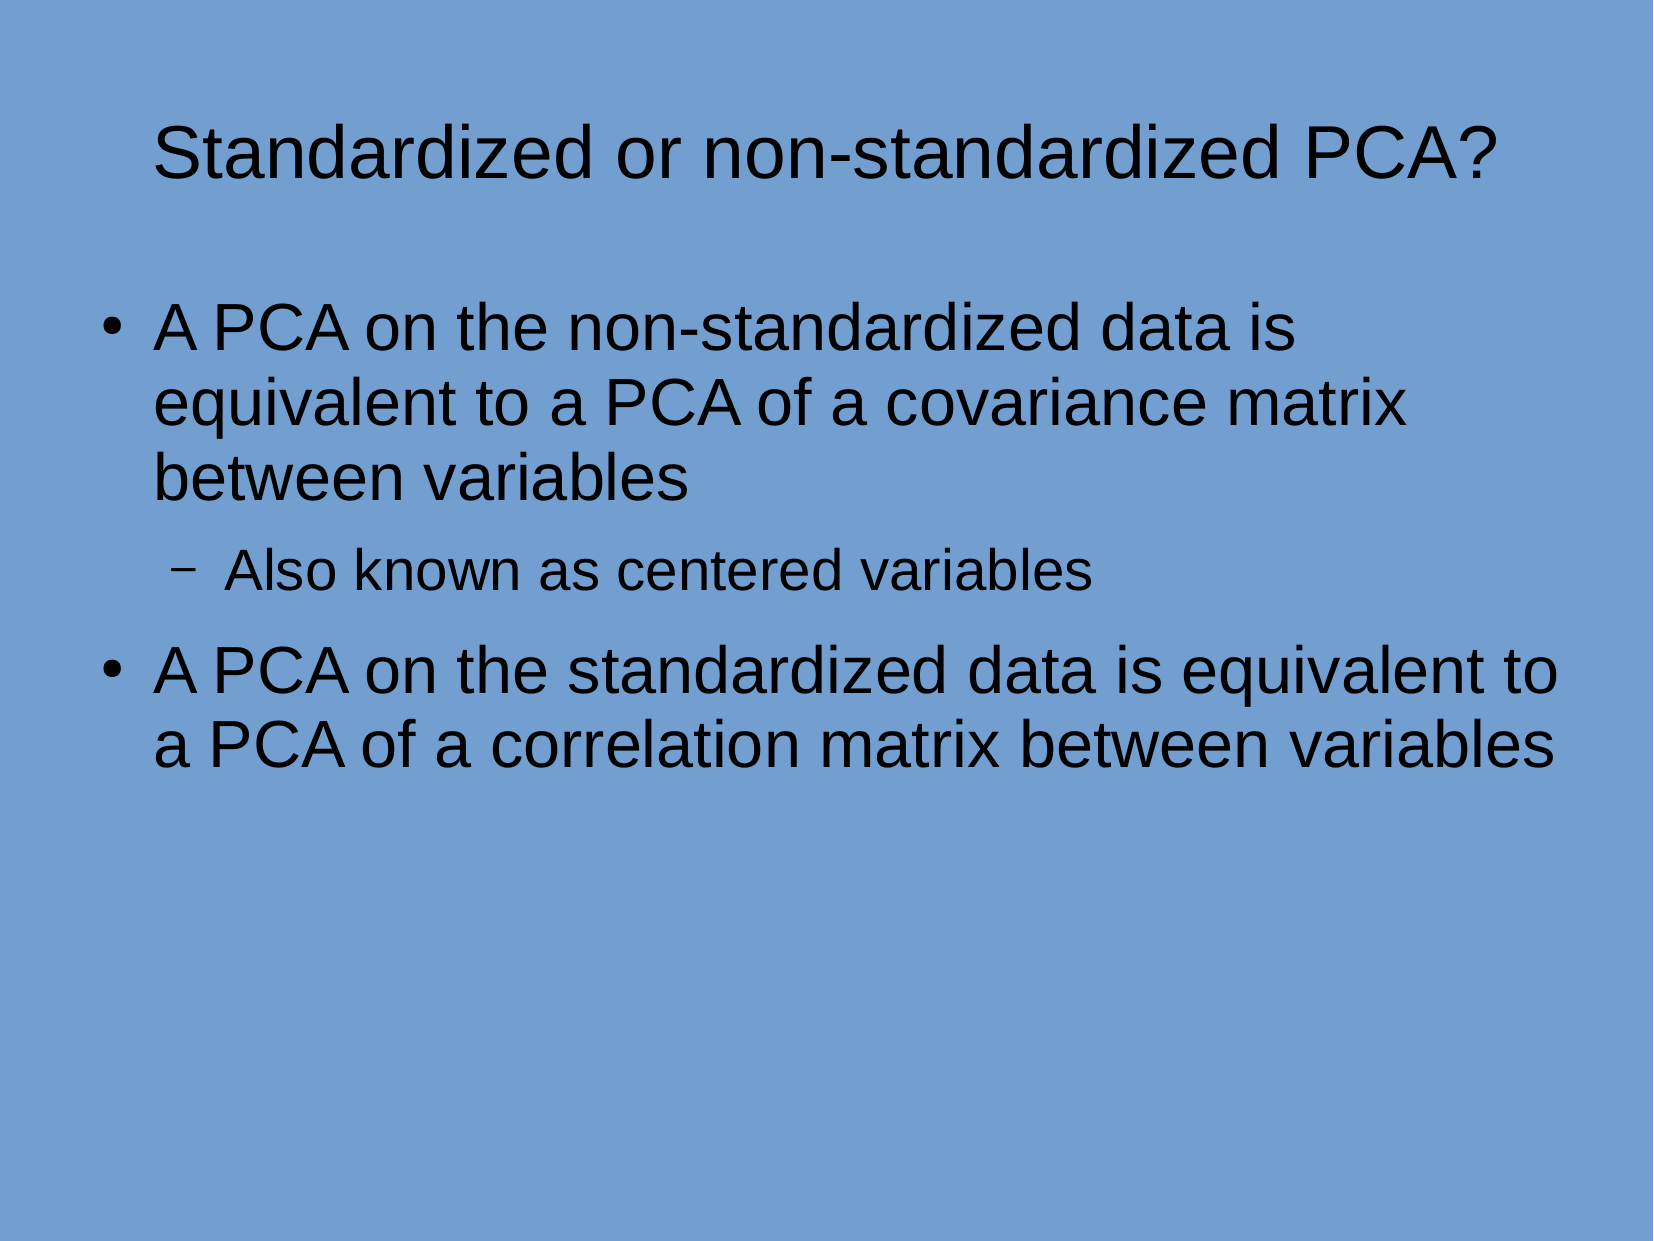

# Standardized or non-standardized PCA?
A PCA on the non-standardized data is equivalent to a PCA of a covariance matrix between variables
Also known as centered variables
A PCA on the standardized data is equivalent to a PCA of a correlation matrix between variables